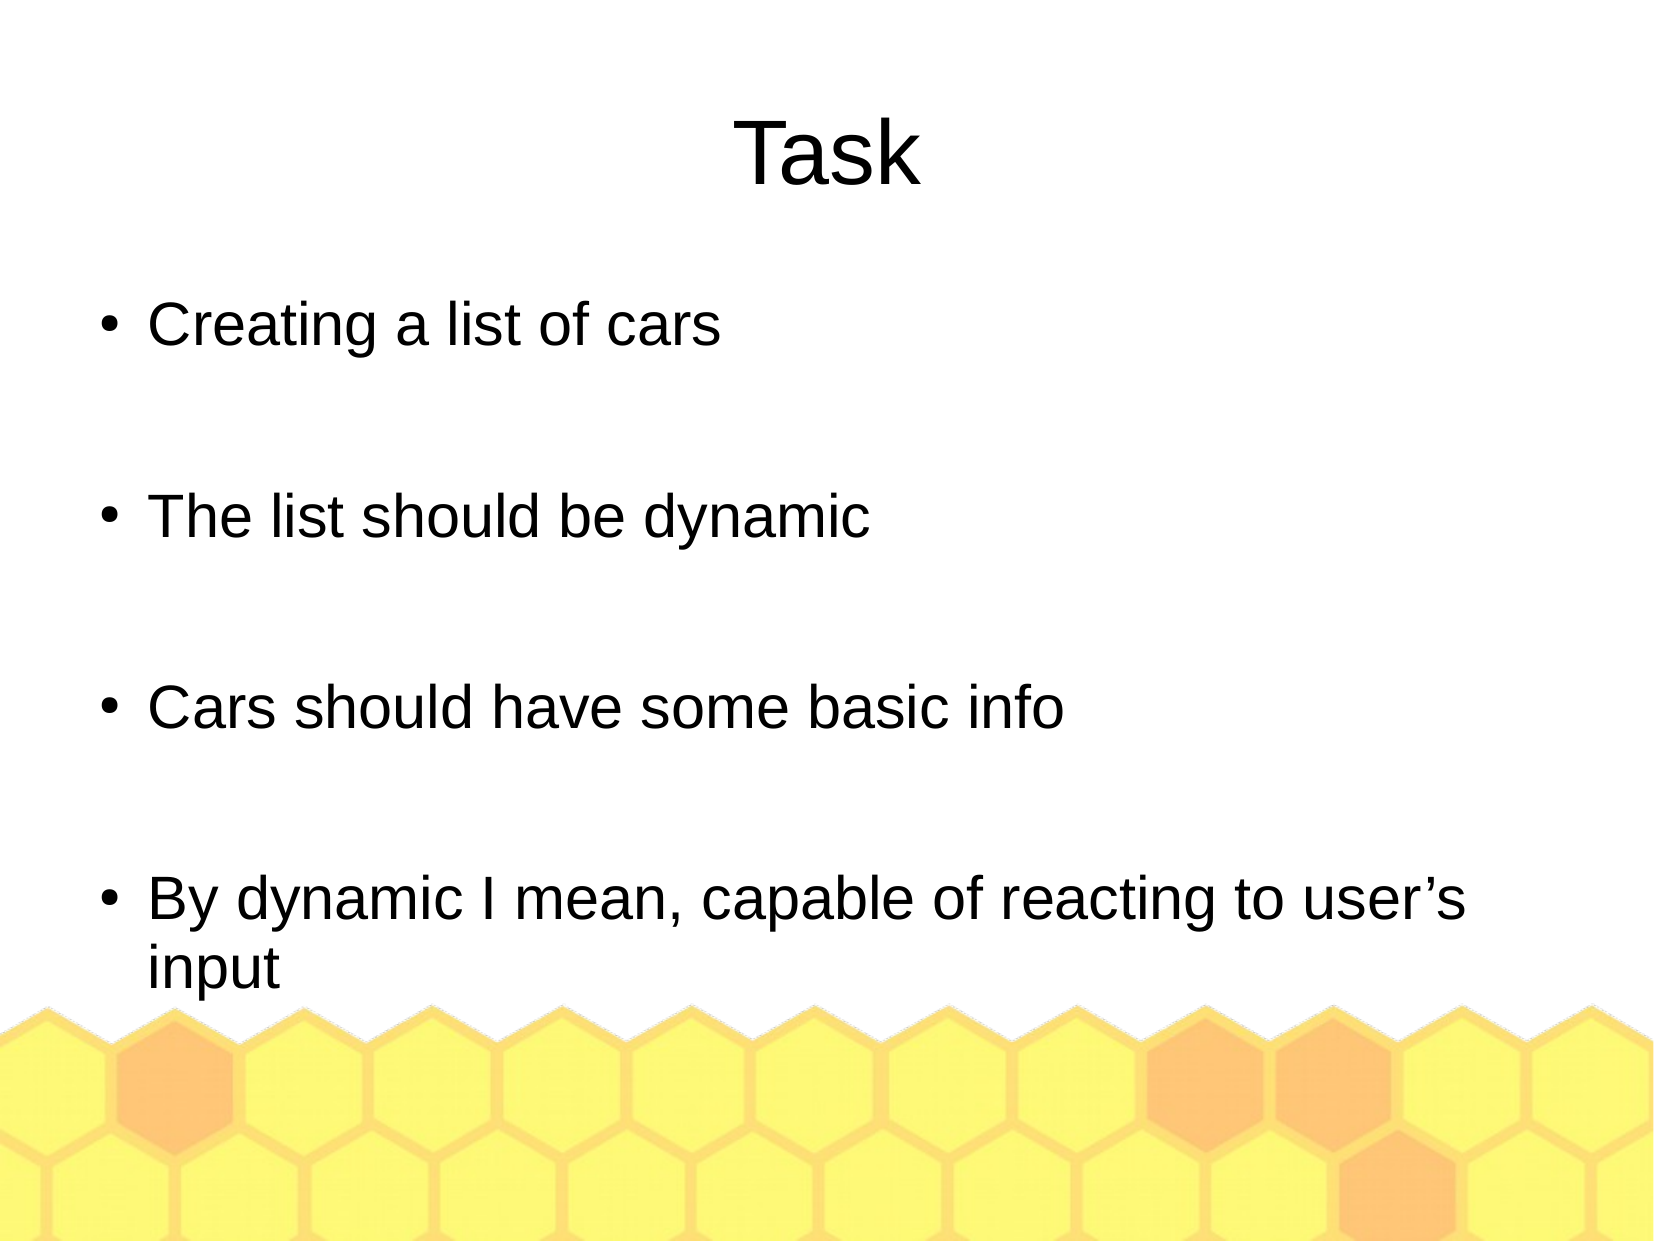

# Task
Creating a list of cars
The list should be dynamic
Cars should have some basic info
By dynamic I mean, capable of reacting to user’s input